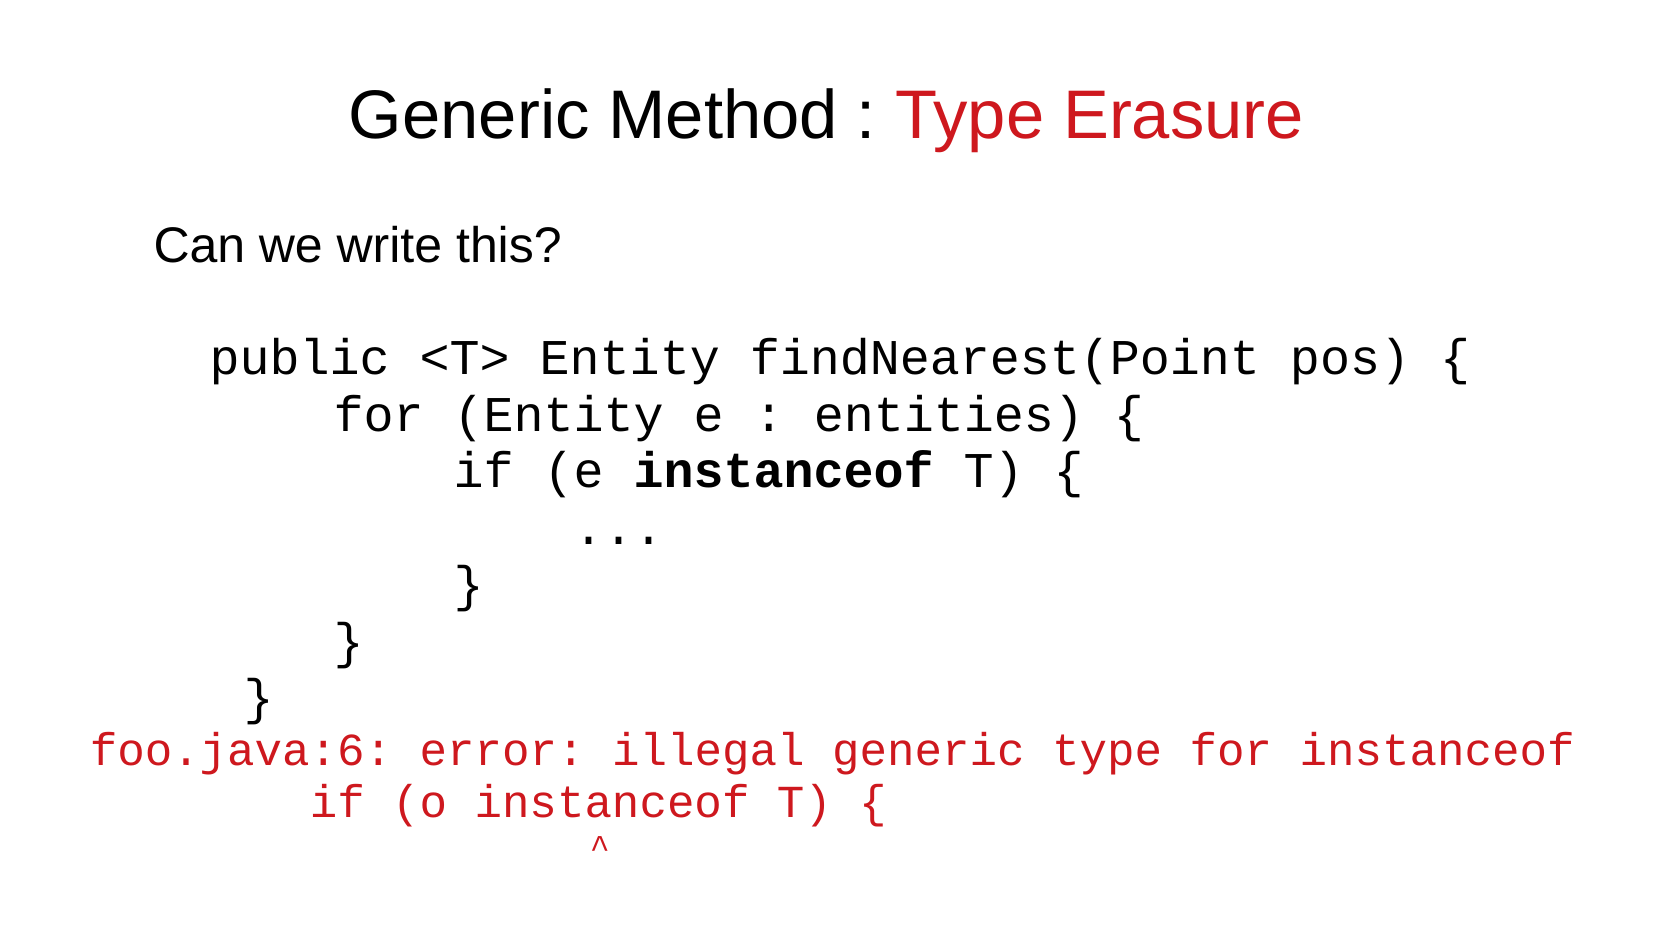

# Generic Method : Type Erasure
Can we write this?
 public <T> Entity findNearest(Point pos) {
 for (Entity e : entities) {
 if (e instanceof T) {
 ...
 }
 }
 }
foo.java:6: error: illegal generic type for instanceof
 if (o instanceof T) {
 ^